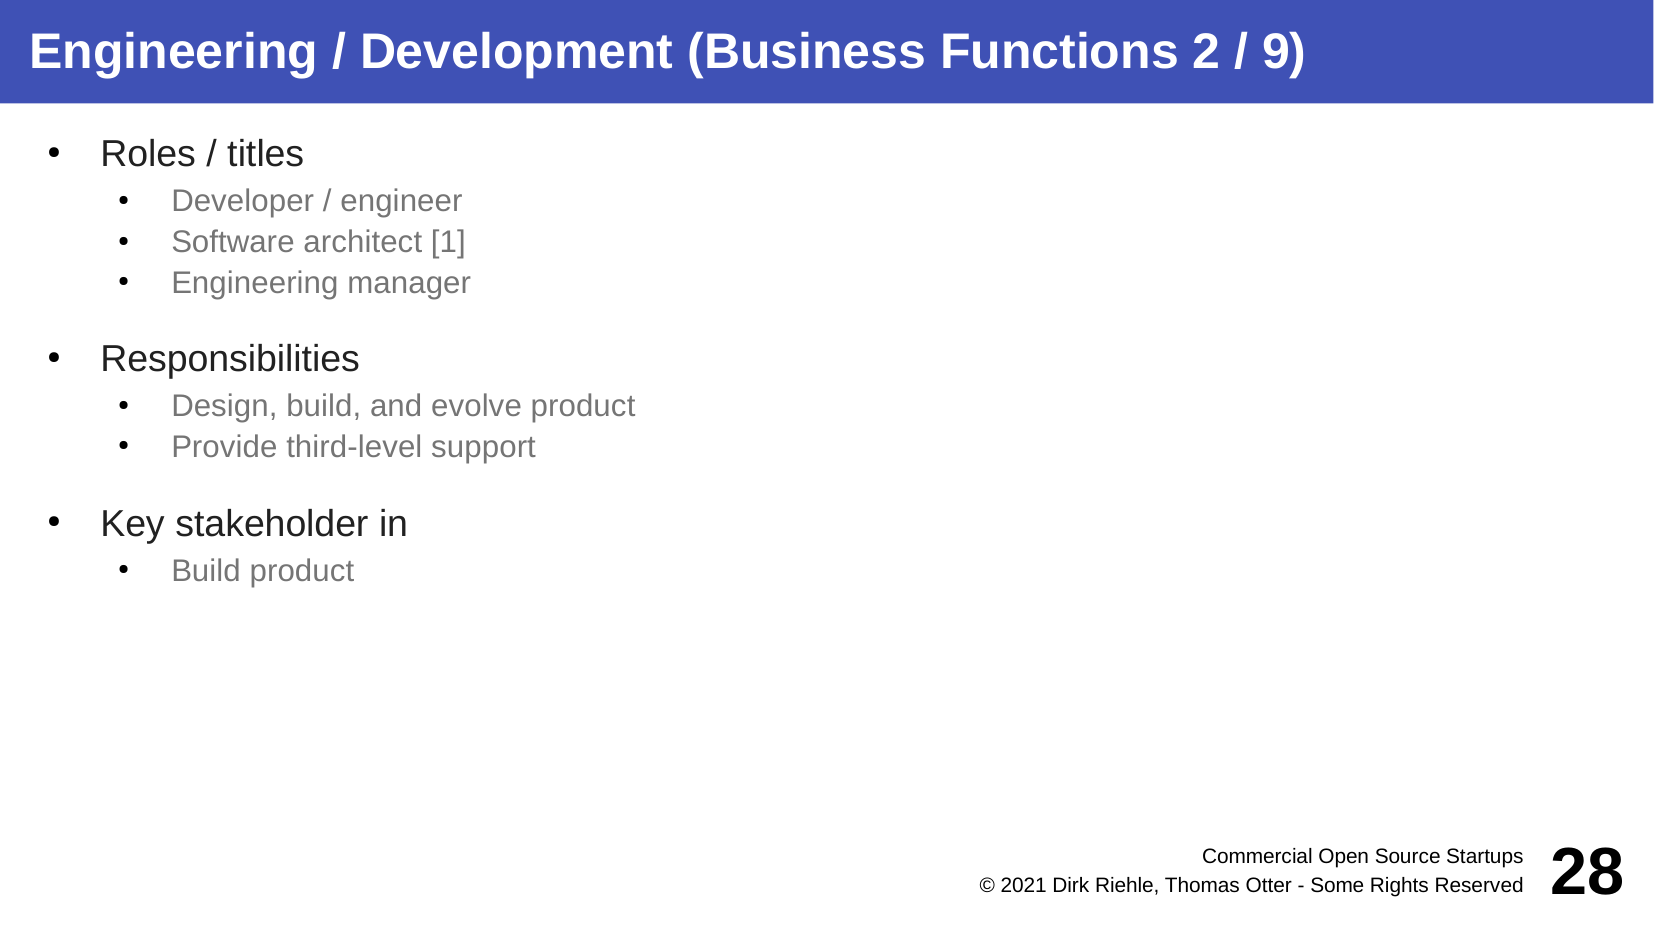

# Engineering / Development (Business Functions 2 / 9)
Roles / titles
Developer / engineer
Software architect [1]
Engineering manager
Responsibilities
Design, build, and evolve product
Provide third-level support
Key stakeholder in
Build product
Commercial Open Source Startups
28
© 2021 Dirk Riehle, Thomas Otter - Some Rights Reserved